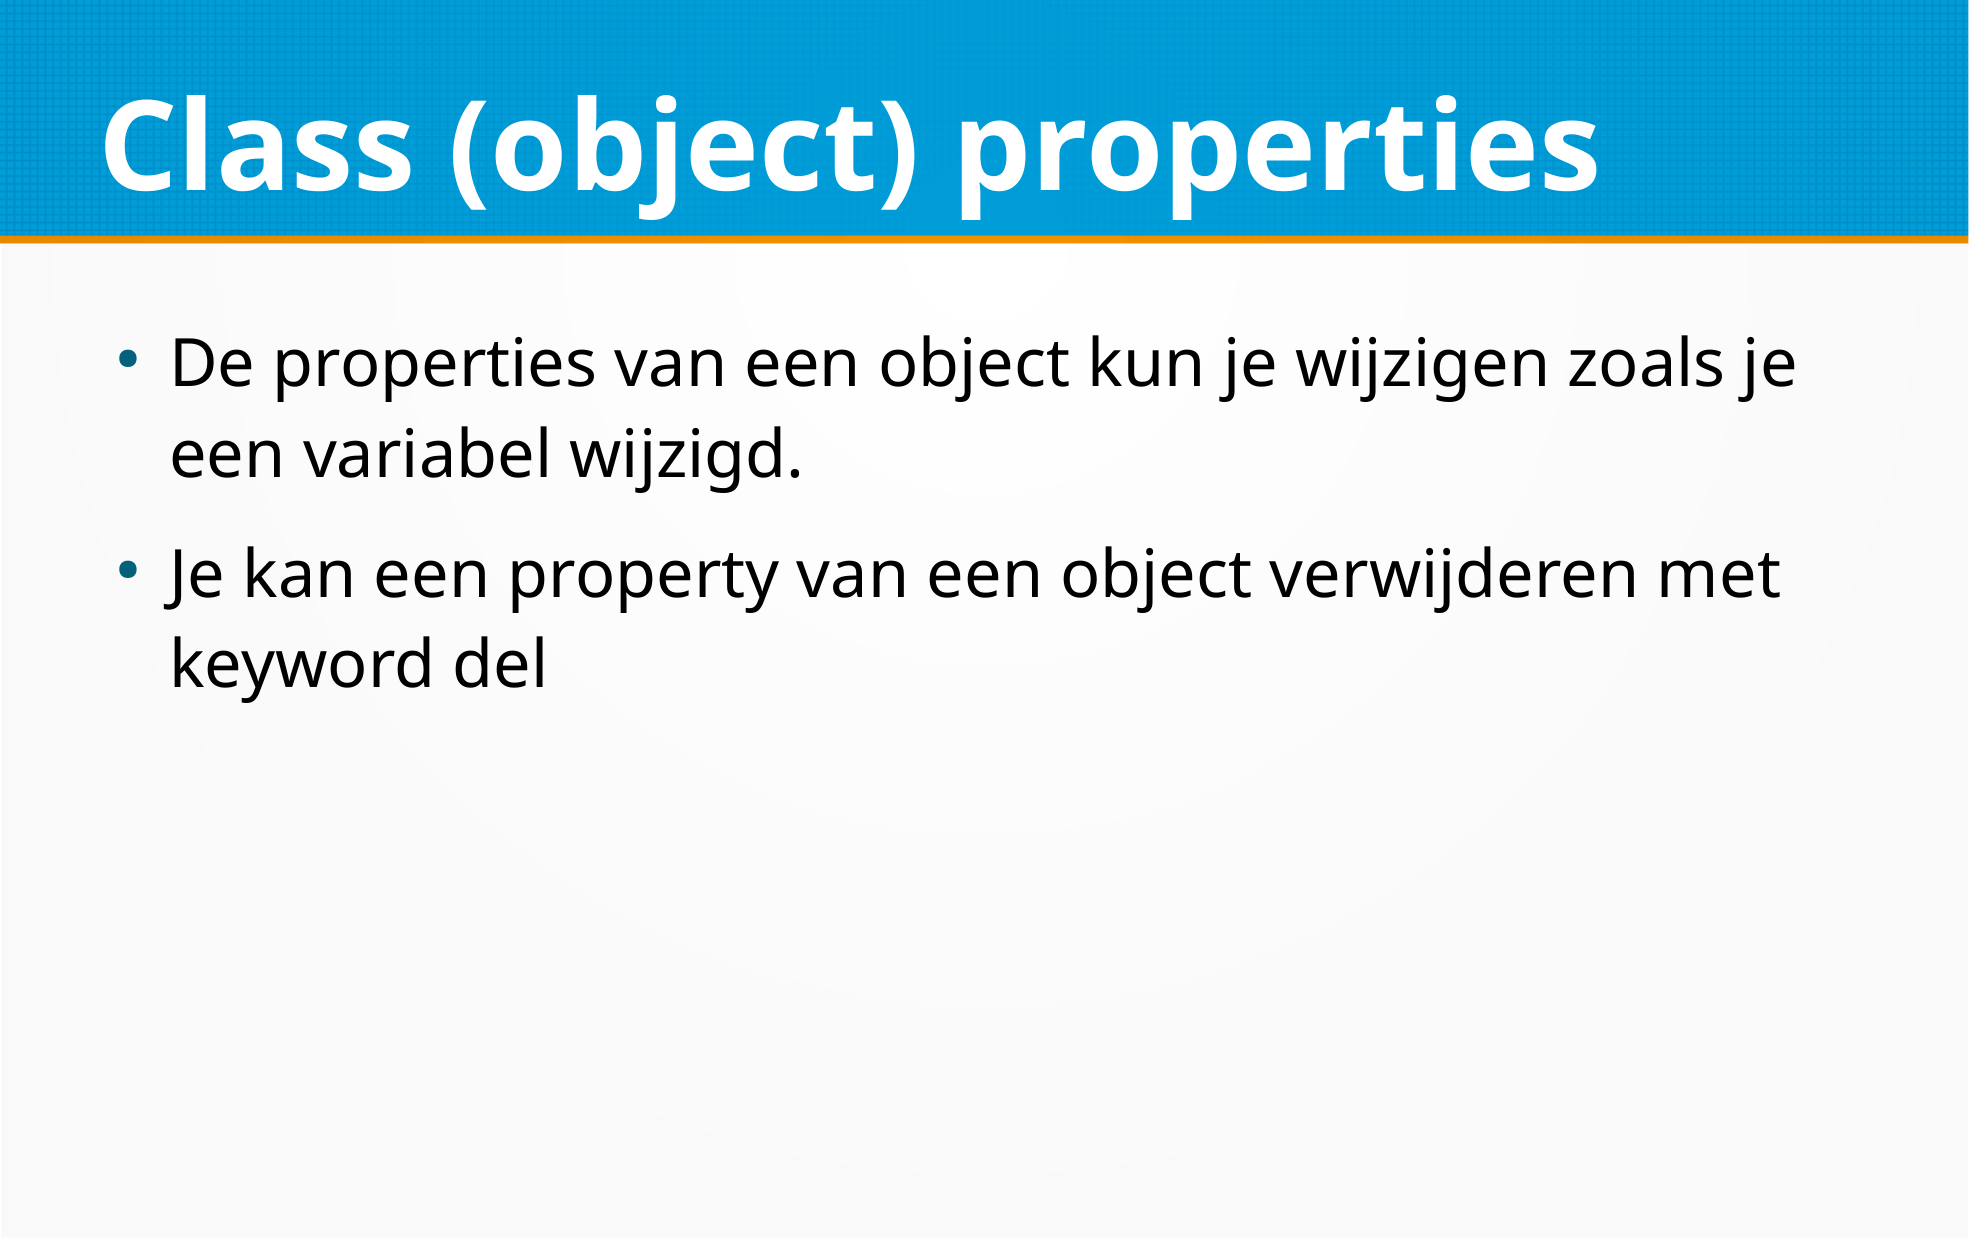

# Class (object) properties
De properties van een object kun je wijzigen zoals je een variabel wijzigd.
Je kan een property van een object verwijderen met keyword del